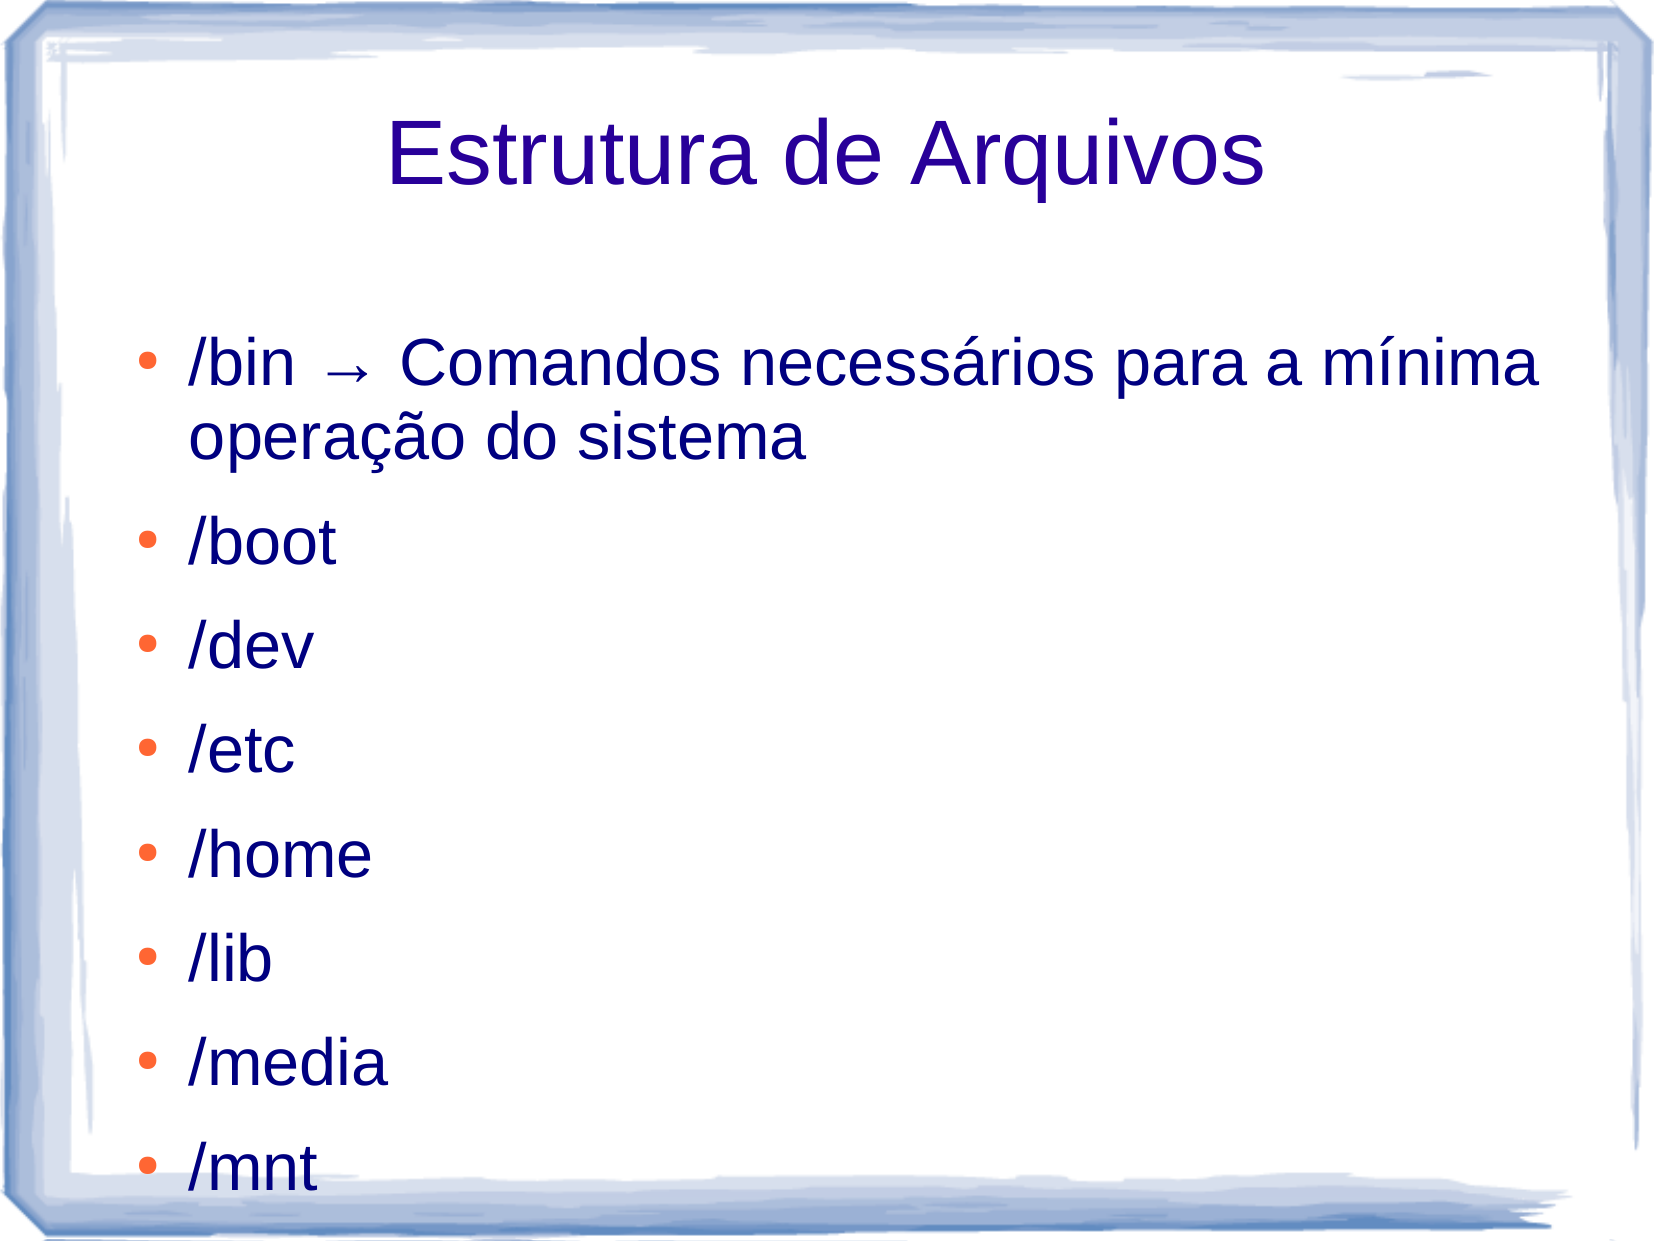

# Estrutura de Arquivos
/bin → Comandos necessários para a mínima operação do sistema
/boot
/dev
/etc
/home
/lib
/media
/mnt